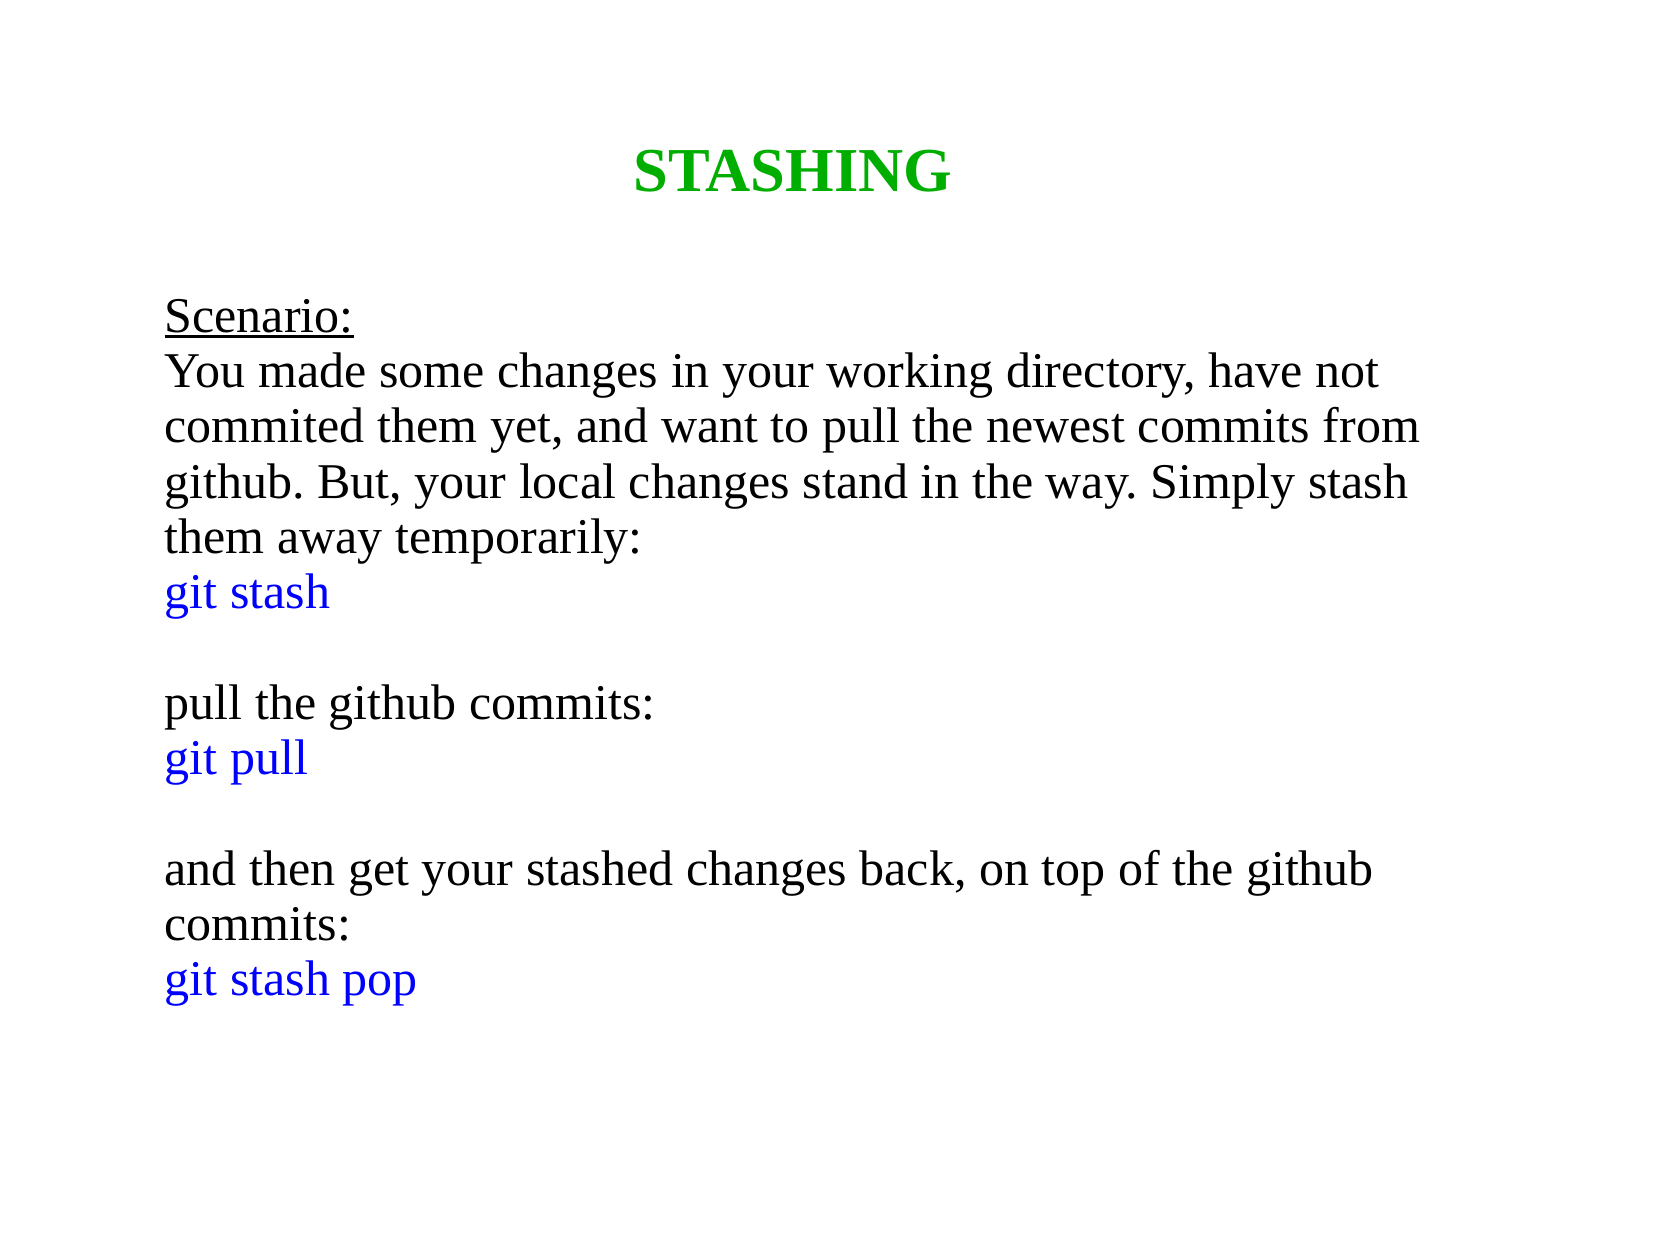

STASHING
Scenario:
You made some changes in your working directory, have not commited them yet, and want to pull the newest commits from github. But, your local changes stand in the way. Simply stash them away temporarily:
git stash
pull the github commits:
git pull
and then get your stashed changes back, on top of the github commits:
git stash pop